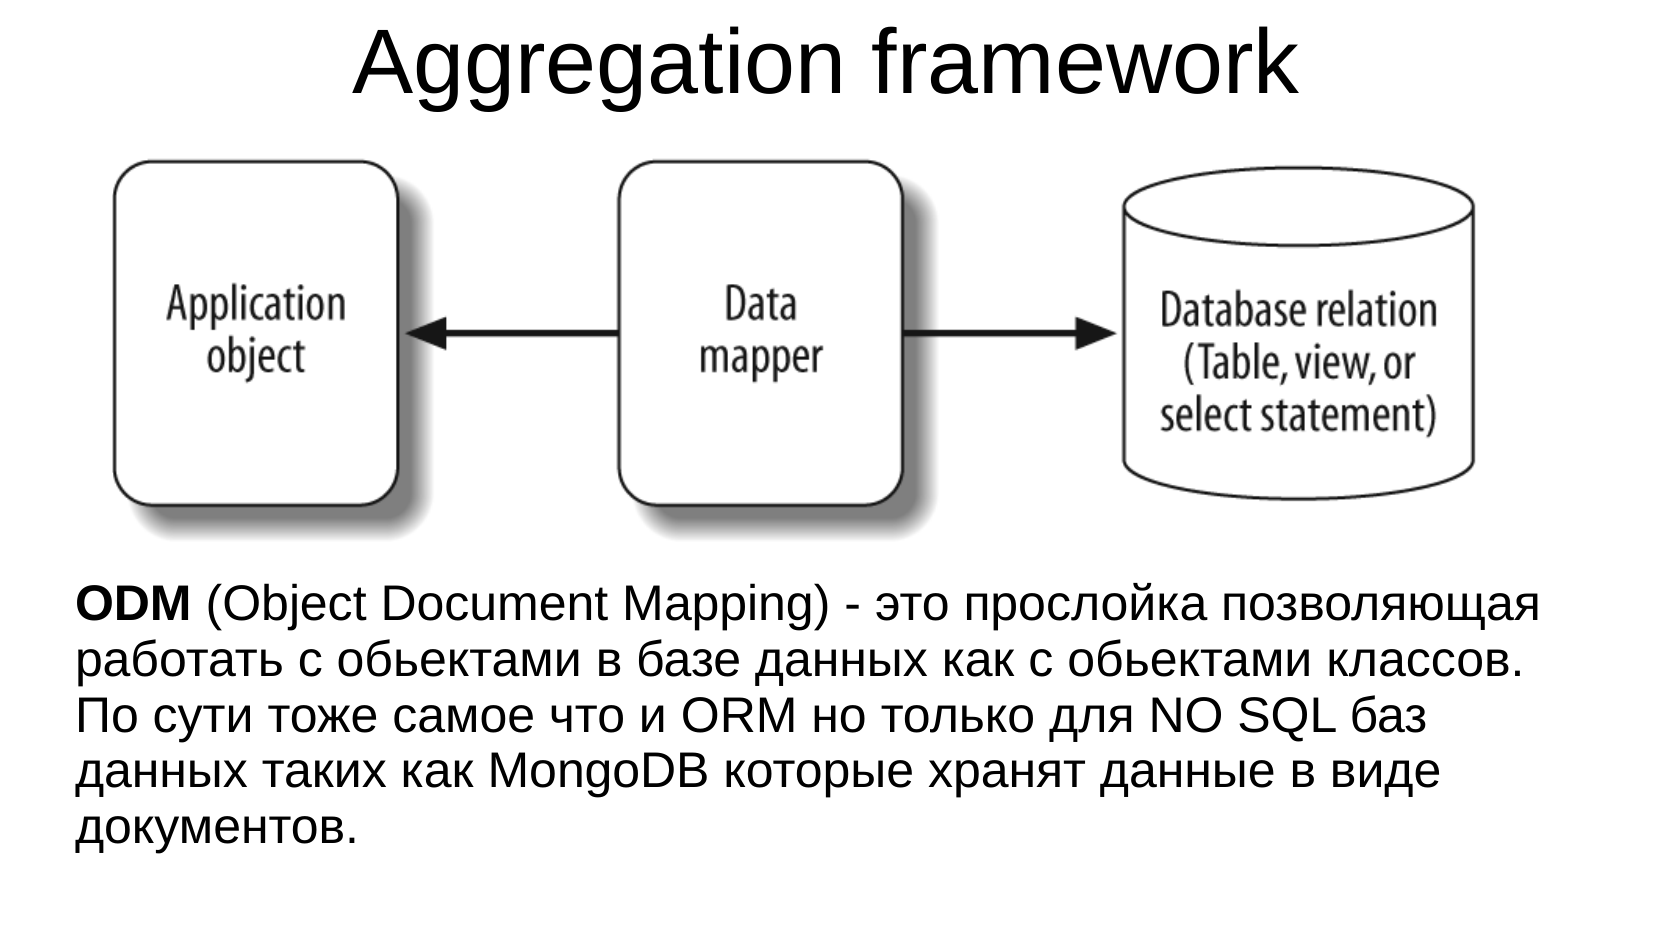

# Aggregation framework
ODM (Object Document Mapping) - это прослойка позволяющая работать с обьектами в базе данных как с обьектами классов. По сути тоже самое что и ORM но только для NO SQL баз данных таких как MongoDB которые хранят данные в виде документов.